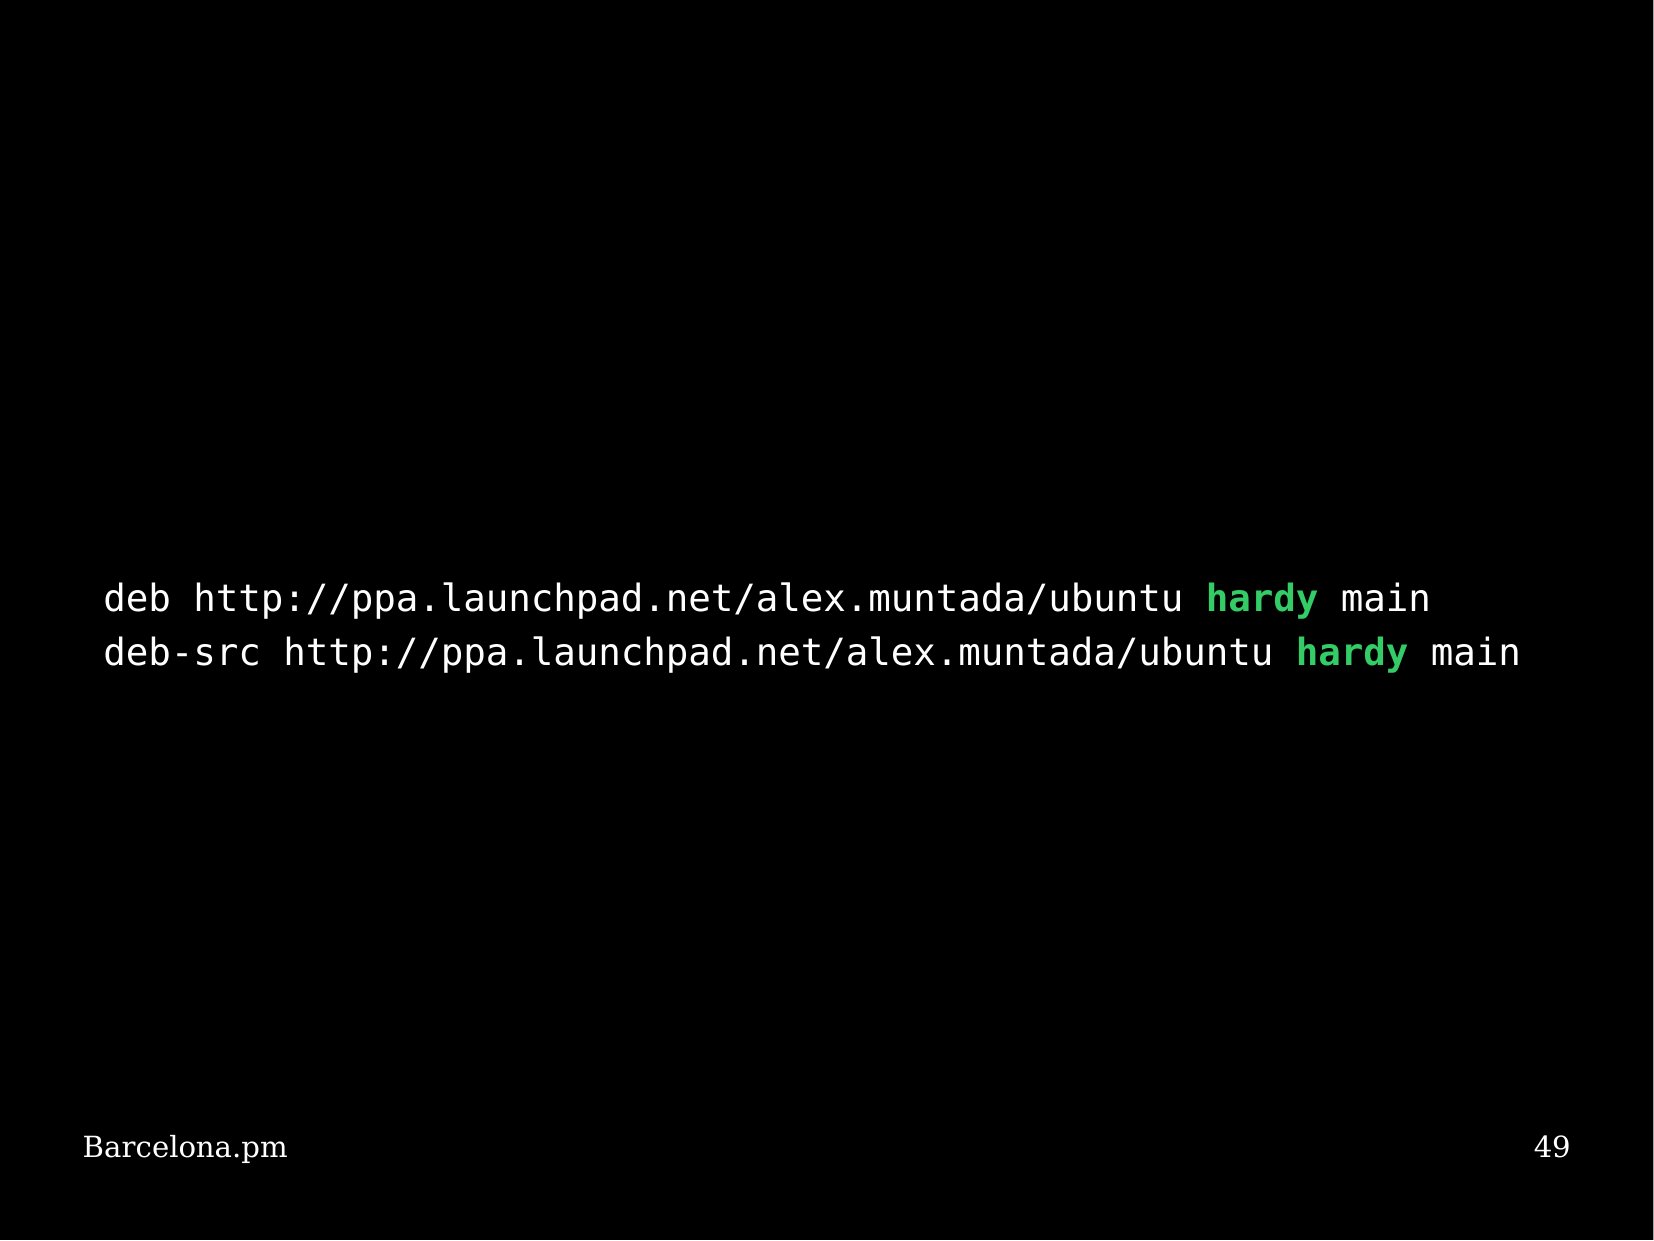

# deb http://ppa.launchpad.net/alex.muntada/ubuntu hardy main deb-src http://ppa.launchpad.net/alex.muntada/ubuntu hardy main
Barcelona.pm
49